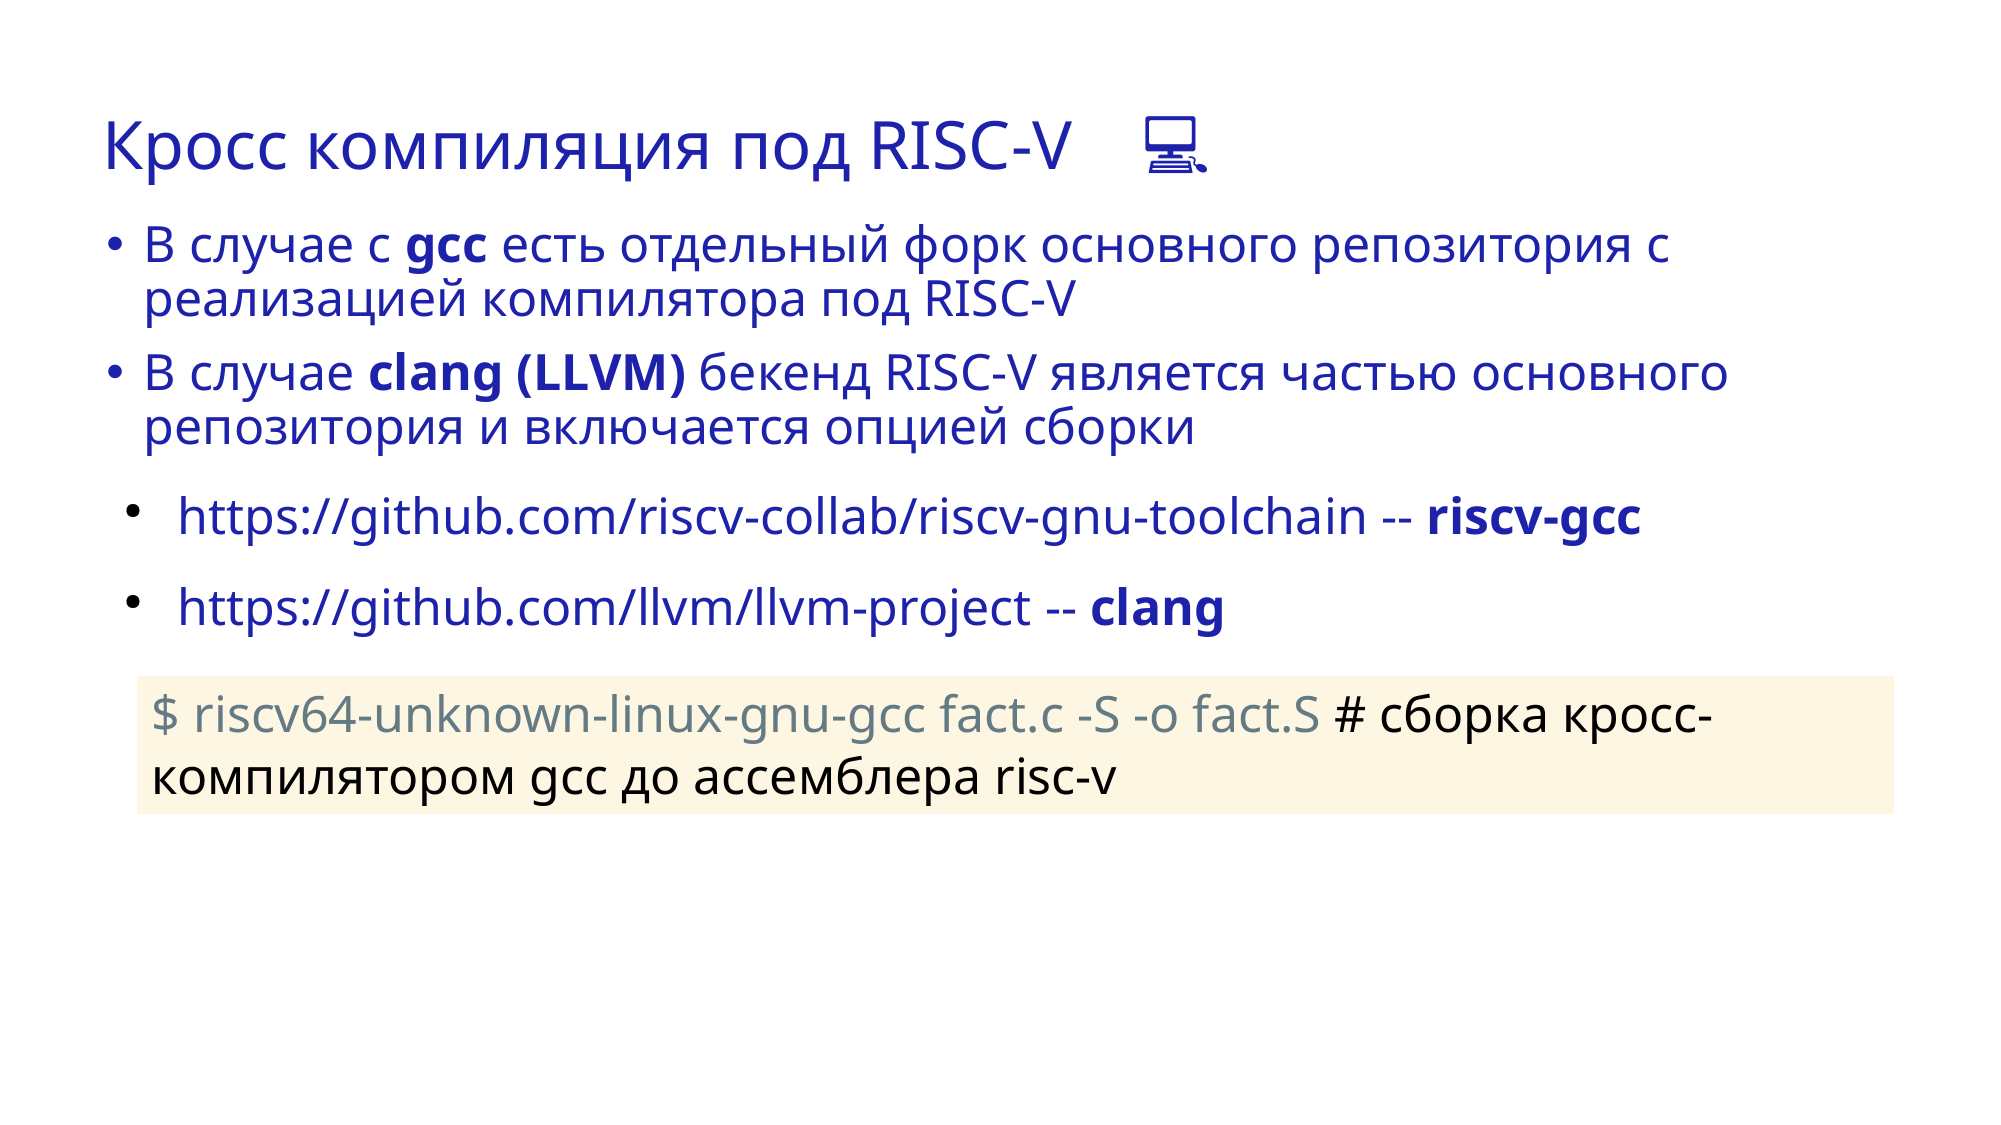

# Кросс компиляция под RISC-V 💻​
В случае с gcc есть отдельный форк основного репозитория с реализацией компилятора под RISC-V
В случае clang (LLVM) бекенд RISC-V является частью основного репозитория и включается опцией сборки
https://github.com/riscv-collab/riscv-gnu-toolchain -- riscv-gcc
https://github.com/llvm/llvm-project -- clang
$ riscv64-unknown-linux-gnu-gcc fact.c -S -o fact.S # сборка кросс-компилятором gcc до ассемблера risc-v